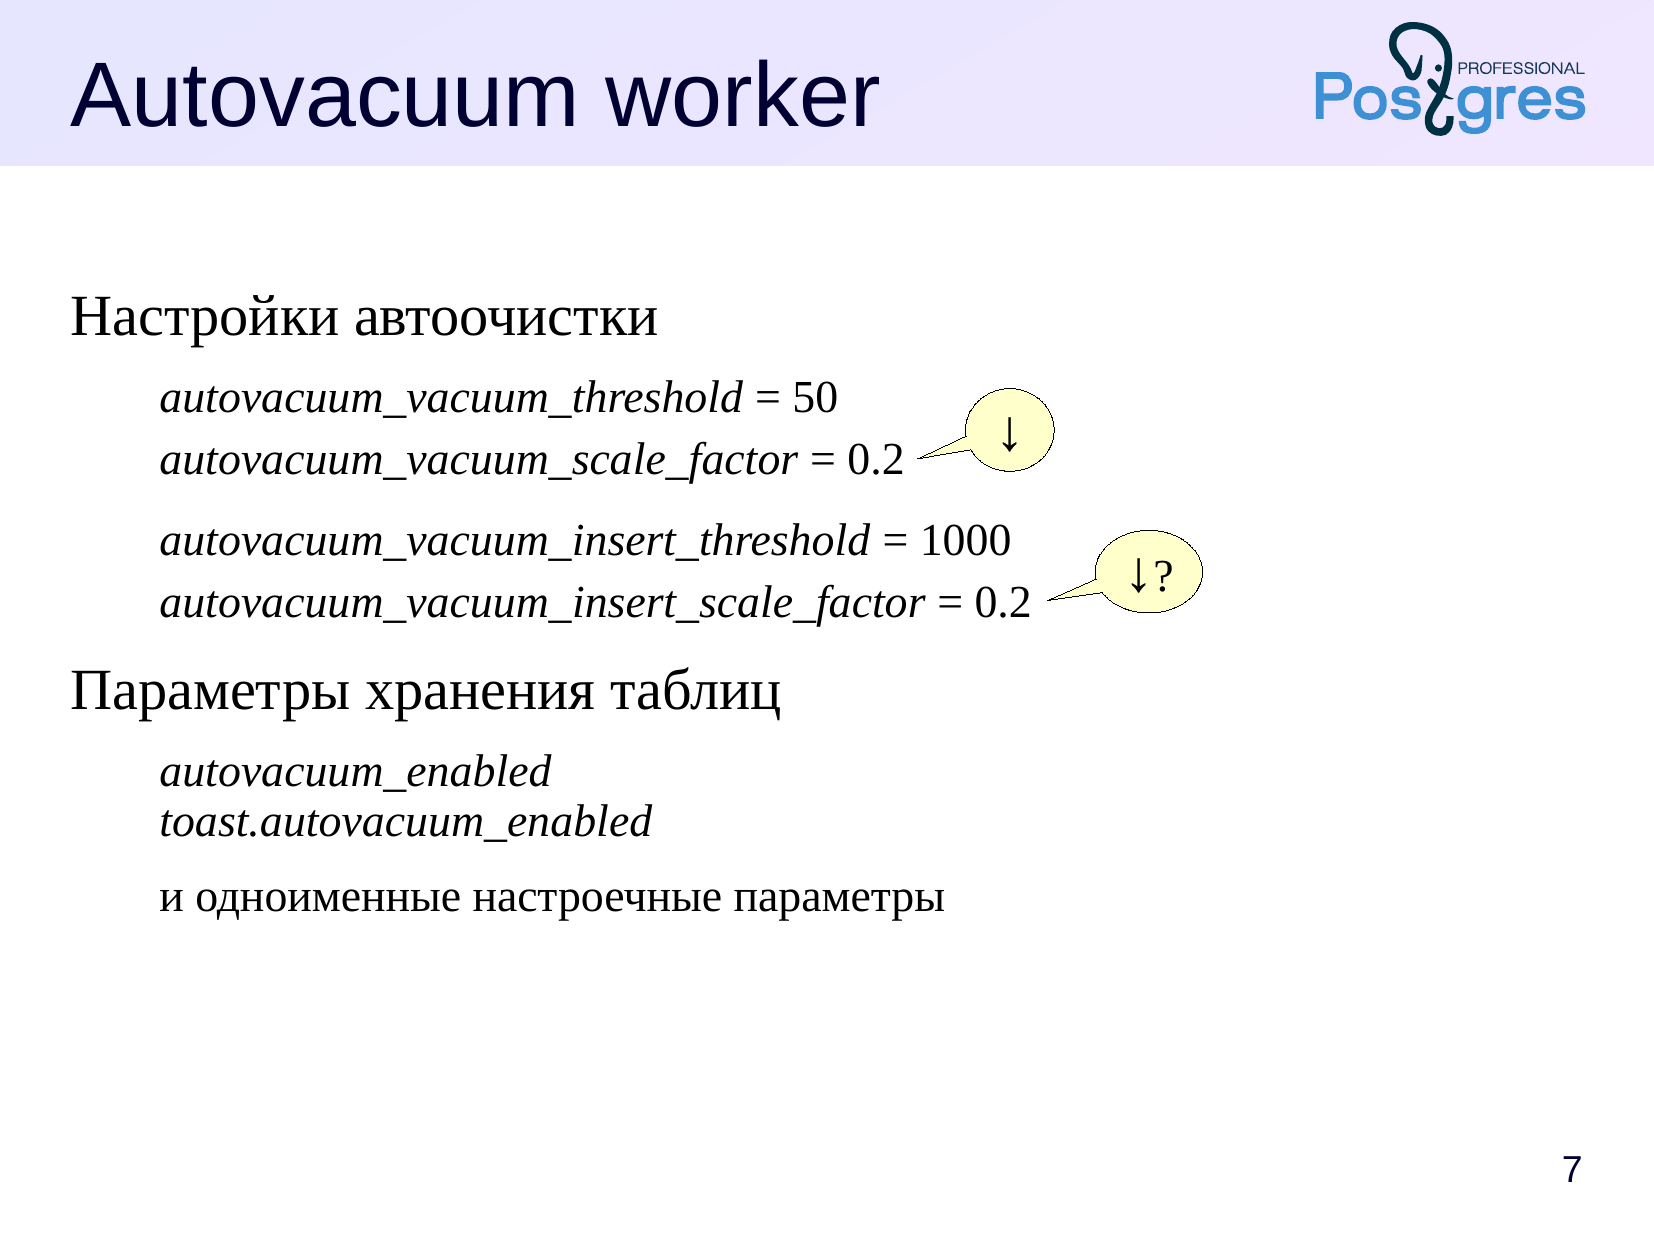

# Autovacuum worker
Настройки автоочистки
autovacuum_vacuum_threshold = 50
autovacuum_vacuum_scale_factor = 0.2
autovacuum_vacuum_insert_threshold = 1000
autovacuum_vacuum_insert_scale_factor = 0.2
Параметры хранения таблиц
autovacuum_enabled
toast.autovacuum_enabled
и одноименные настроечные параметры
↓
↓?